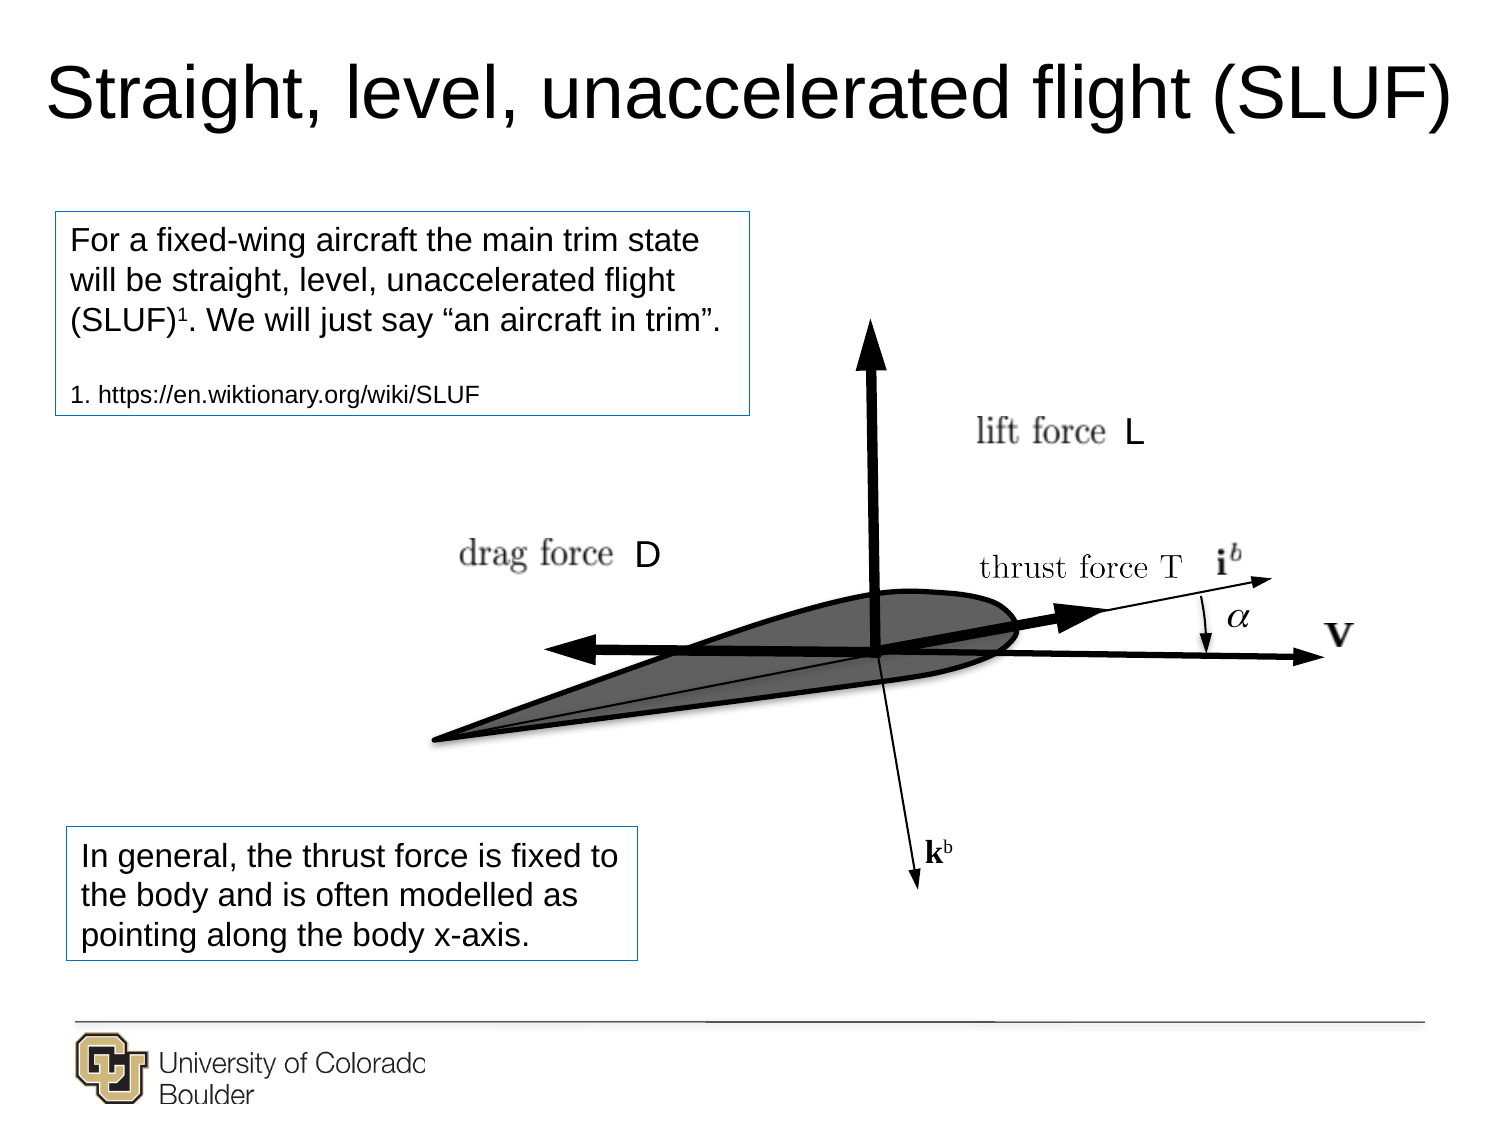

# Straight, level, unaccelerated flight (SLUF)
For a fixed-wing aircraft the main trim state will be straight, level, unaccelerated flight (SLUF)1. We will just say “an aircraft in trim”.
1. https://en.wiktionary.org/wiki/SLUF
L
D
a
kb
In general, the thrust force is fixed to the body and is often modelled as pointing along the body x-axis.